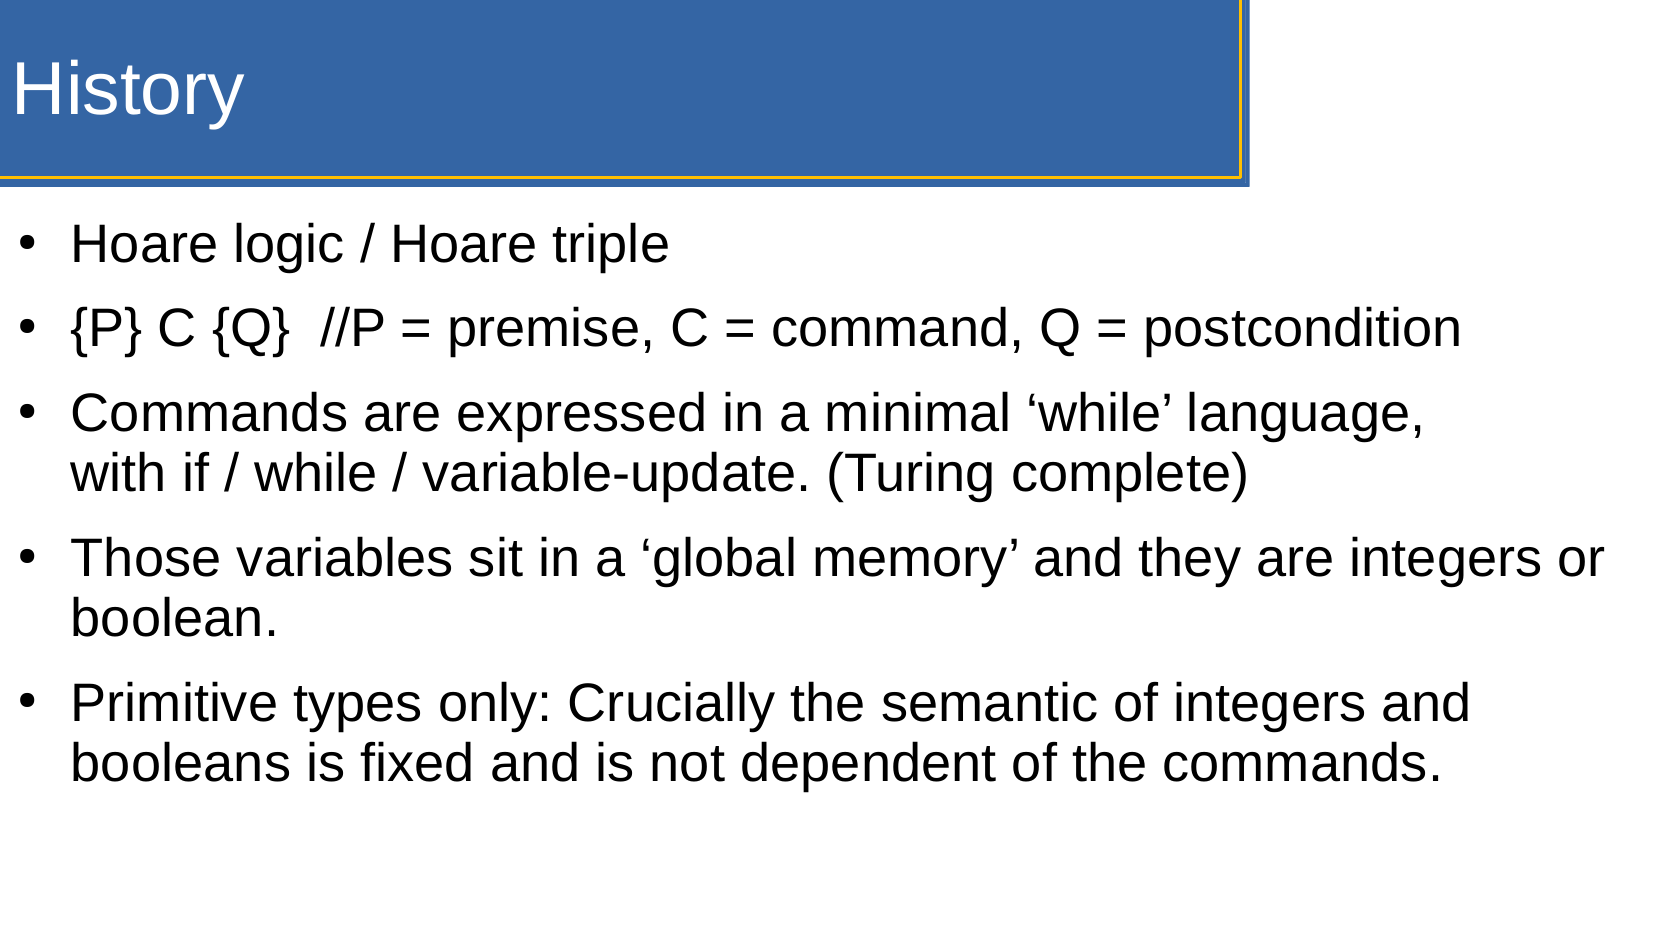

# History
Hoare logic / Hoare triple
{P} C {Q} //P = premise, C = command, Q = postcondition
Commands are expressed in a minimal ‘while’ language,
with if / while / variable-update. (Turing complete)
Those variables sit in a ‘global memory’ and they are integers or boolean.
Primitive types only: Crucially the semantic of integers and booleans is fixed and is not dependent of the commands.